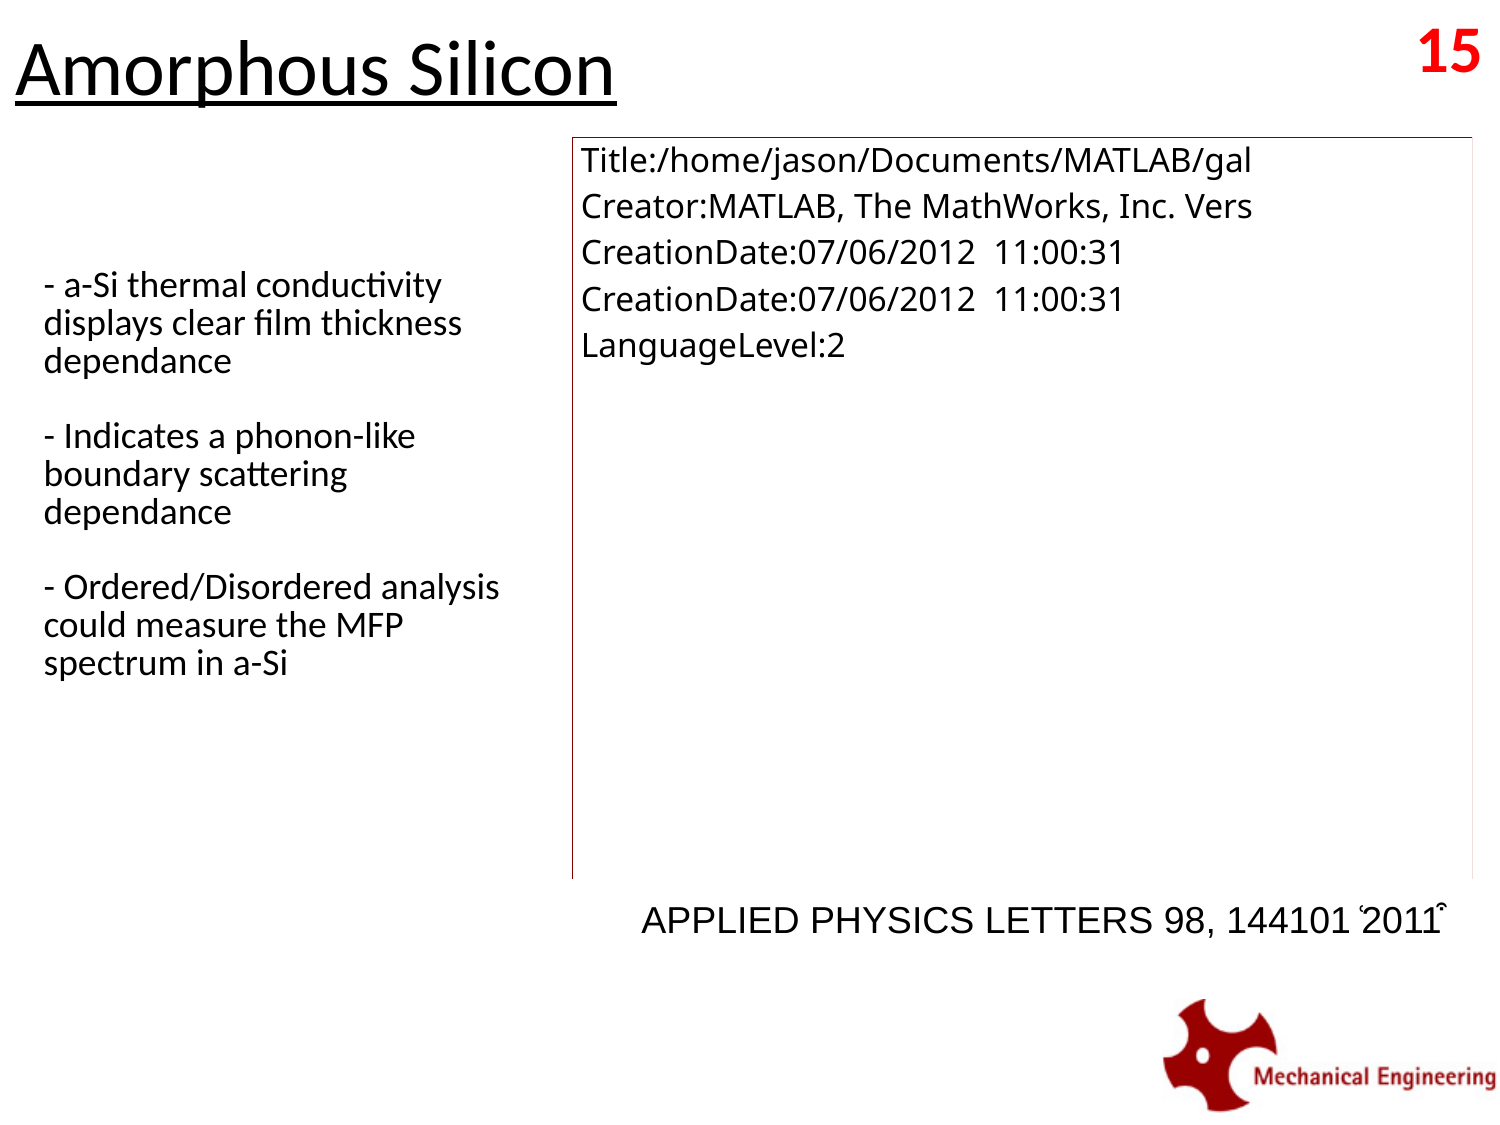

# Amorphous Silicon
15
- a-Si thermal conductivity displays clear film thickness dependance
- Indicates a phonon-like boundary scattering dependance
- Ordered/Disordered analysis could measure the MFP spectrum in a-Si
APPLIED PHYSICS LETTERS 98, 144101 ͑2011͒